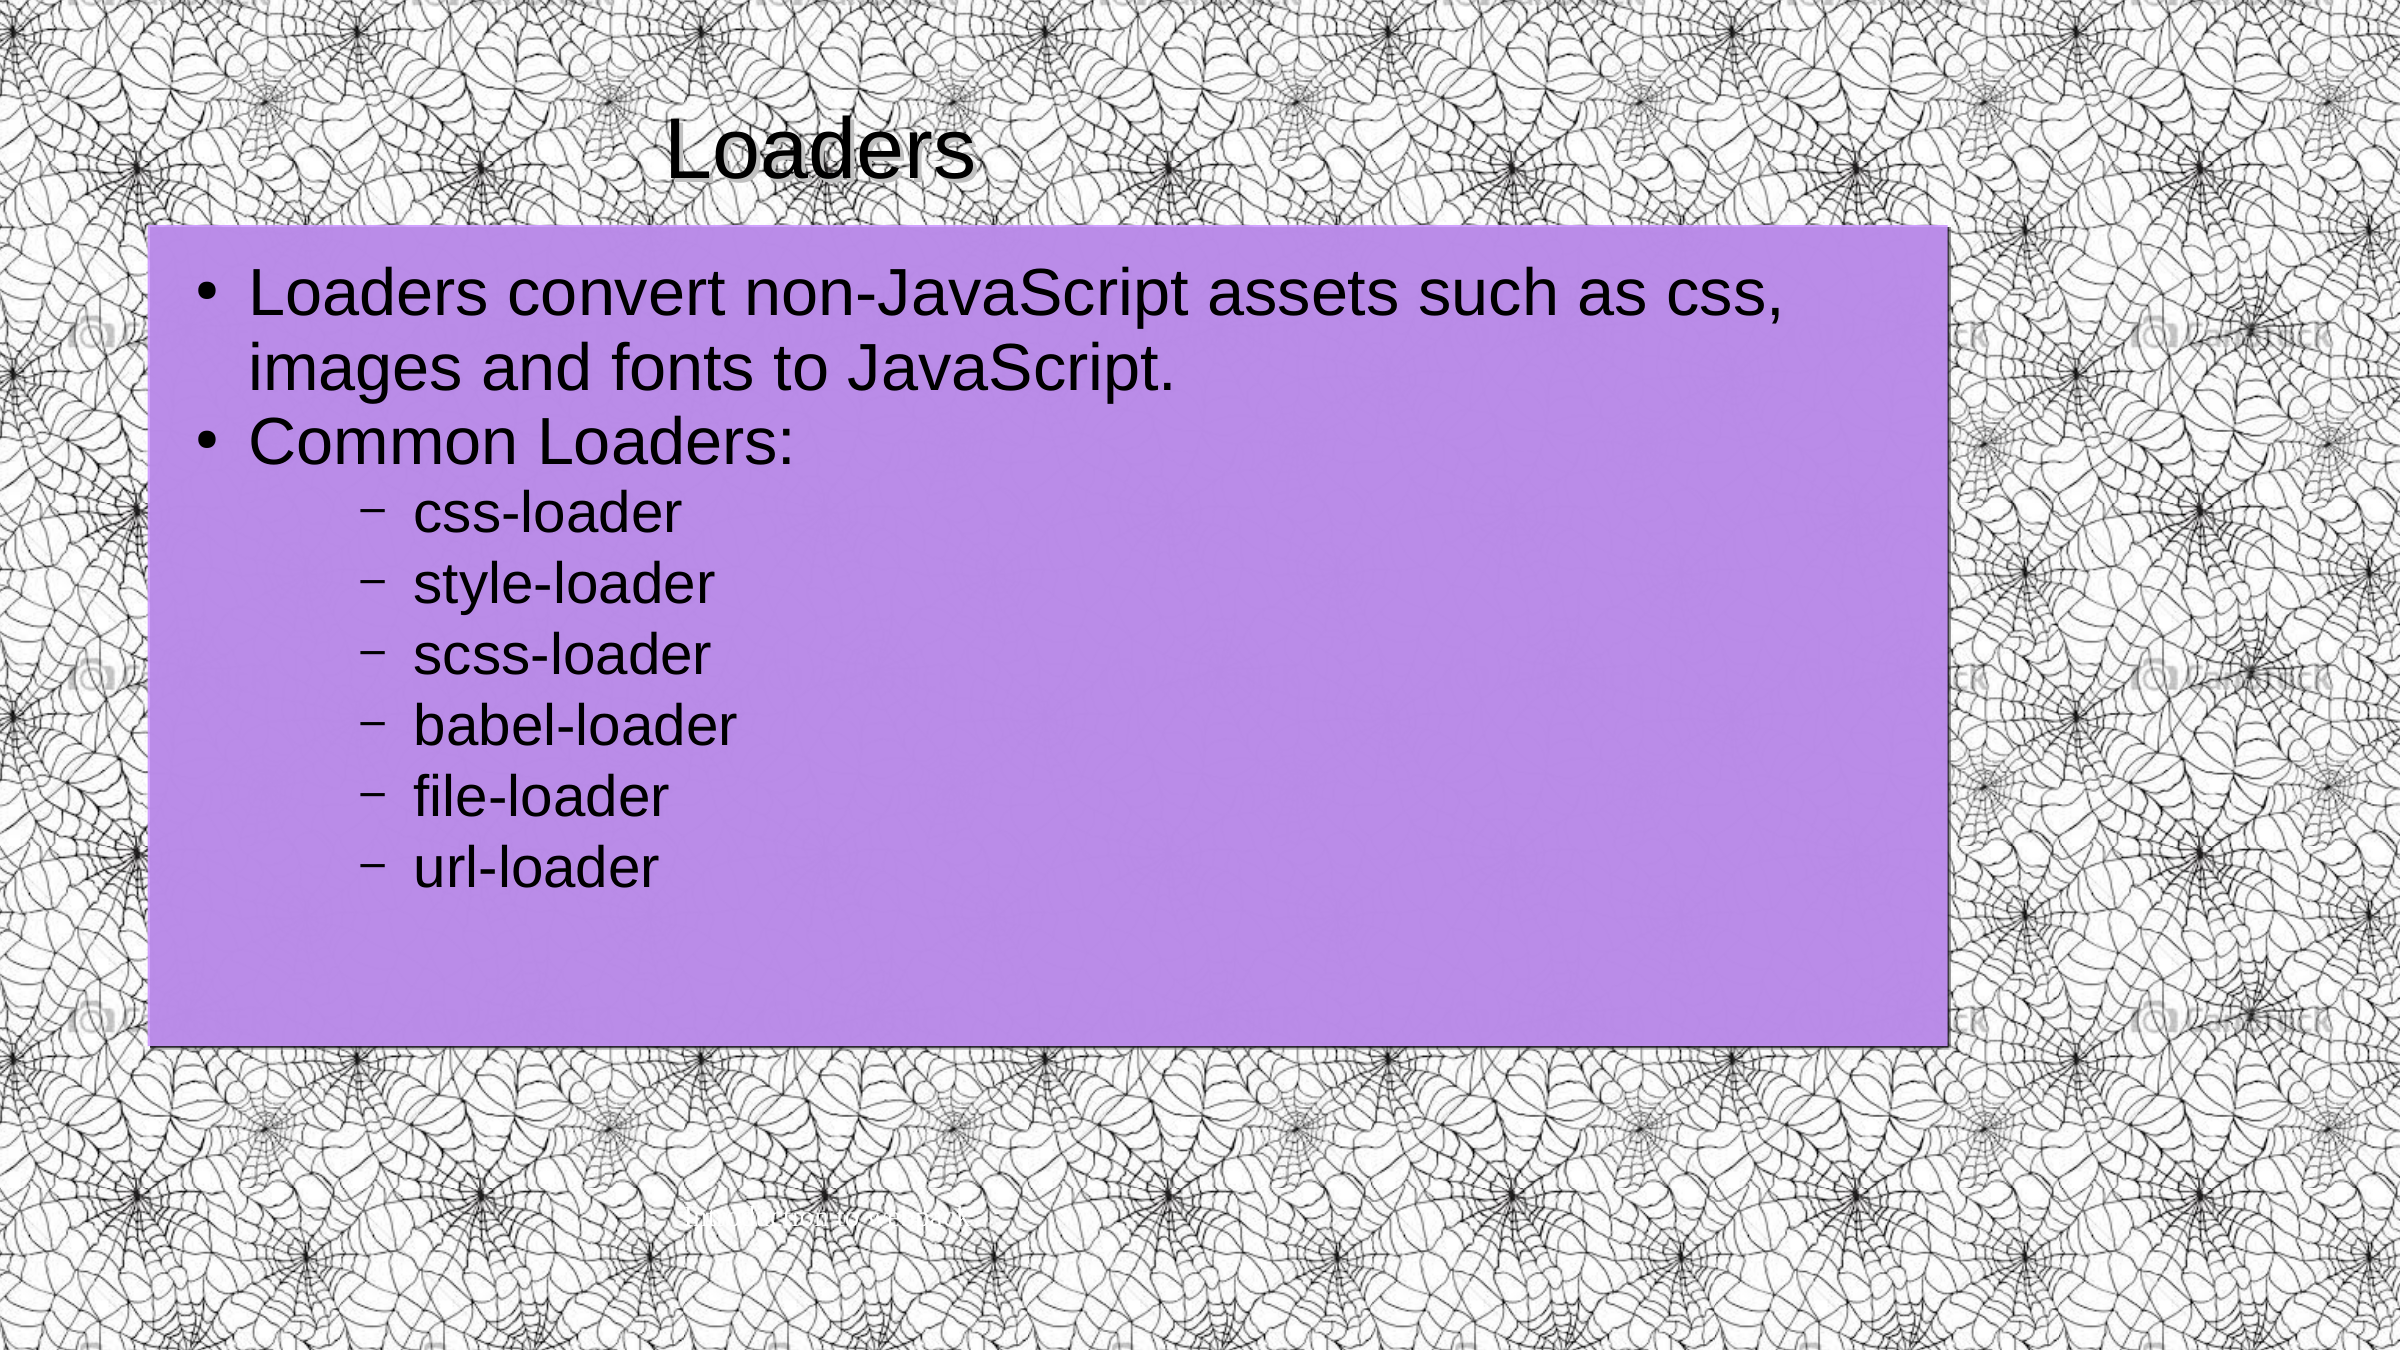

# Loaders
Loaders convert non-JavaScript assets such as css, images and fonts to JavaScript.
Common Loaders:
css-loader
style-loader
scss-loader
babel-loader
file-loader
url-loader